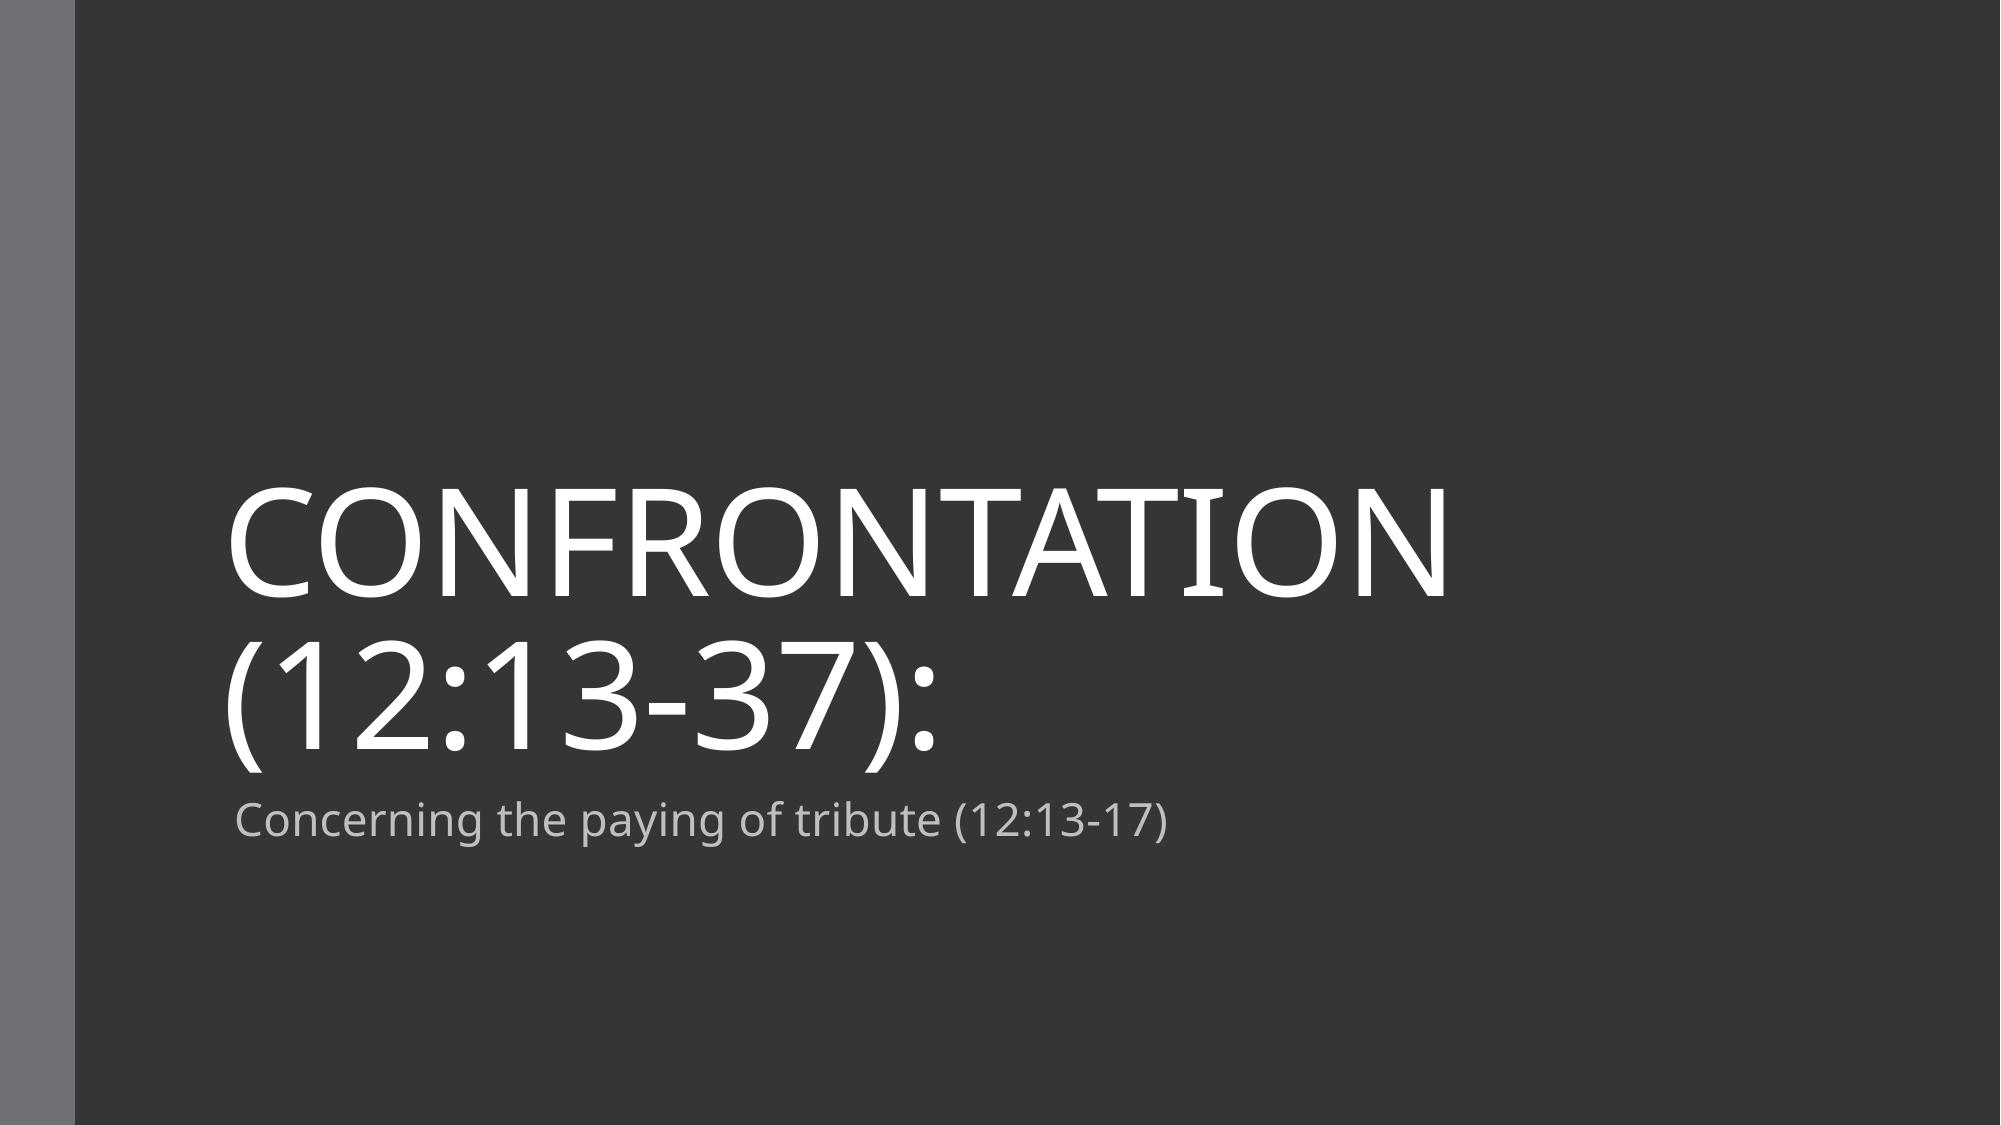

# CONFRONTATION (12:13-37):
 Concerning the paying of tribute (12:13-17)